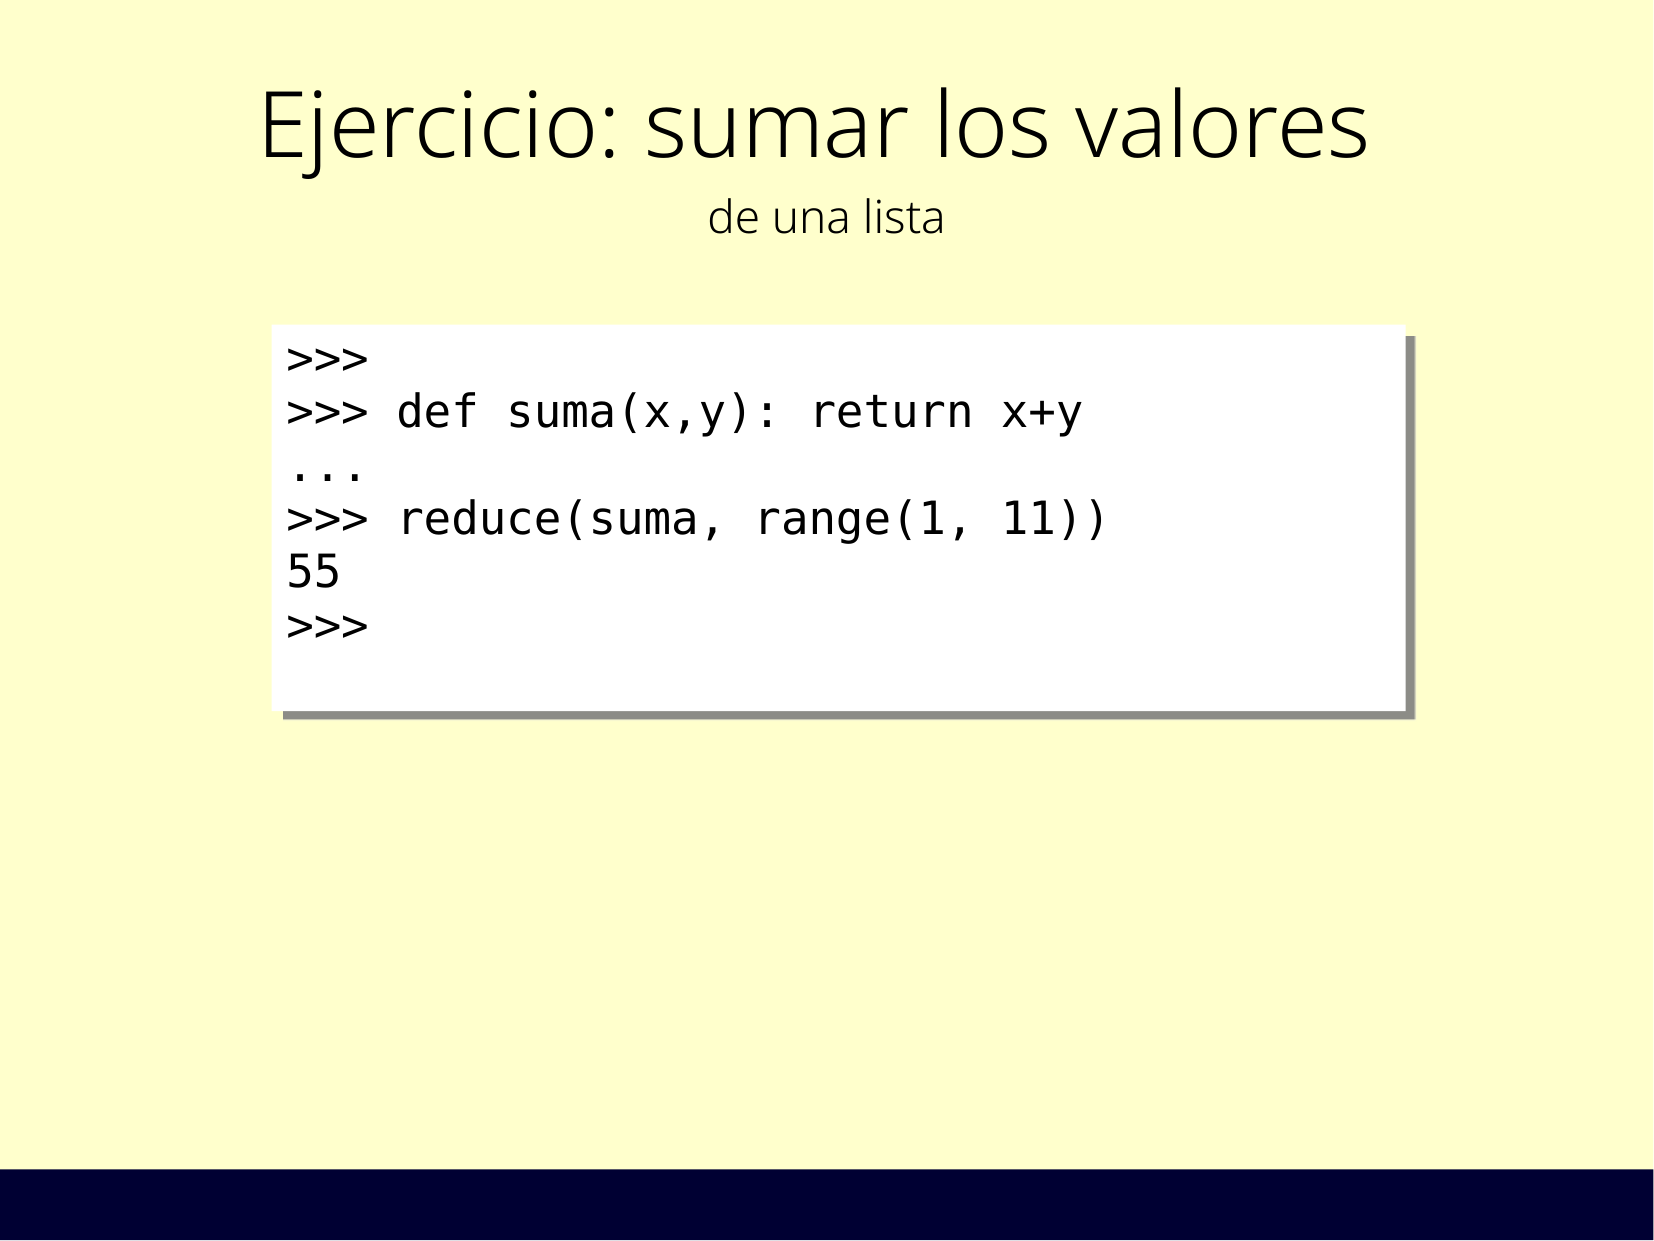

# Ejercicio: sumar los valores de una lista
>>>
>>> def suma(x,y): return x+y
...
>>> reduce(suma, range(1, 11))
55
>>>